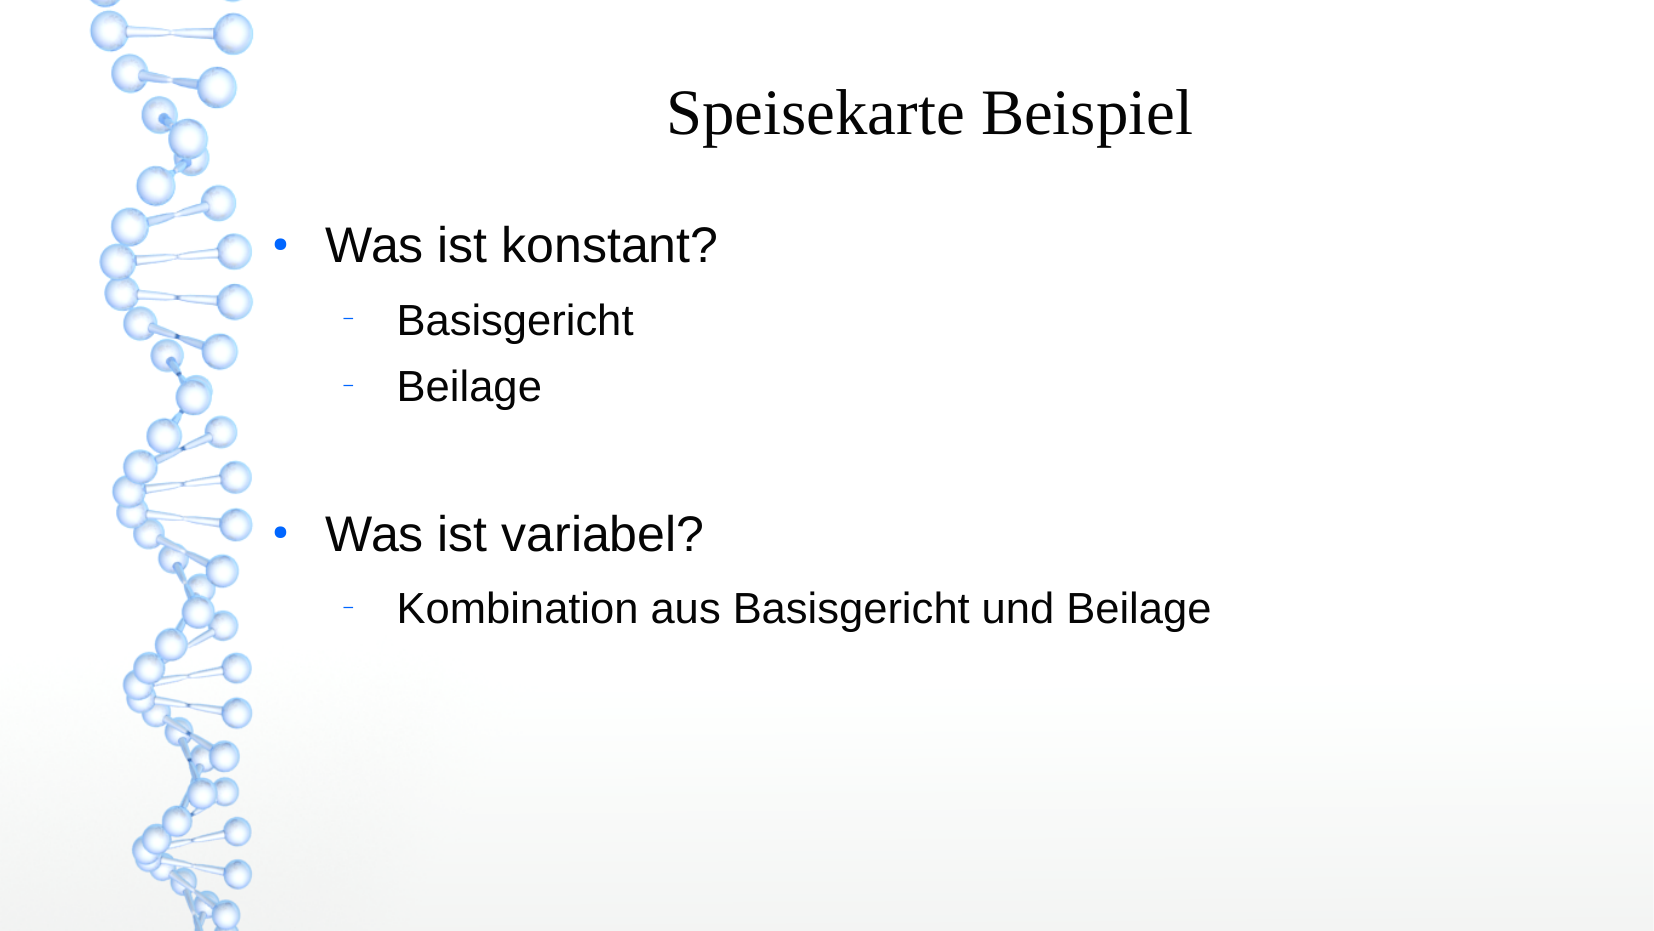

# Speisekarte Beispiel
Was ist konstant?
Basisgericht
Beilage
Was ist variabel?
Kombination aus Basisgericht und Beilage